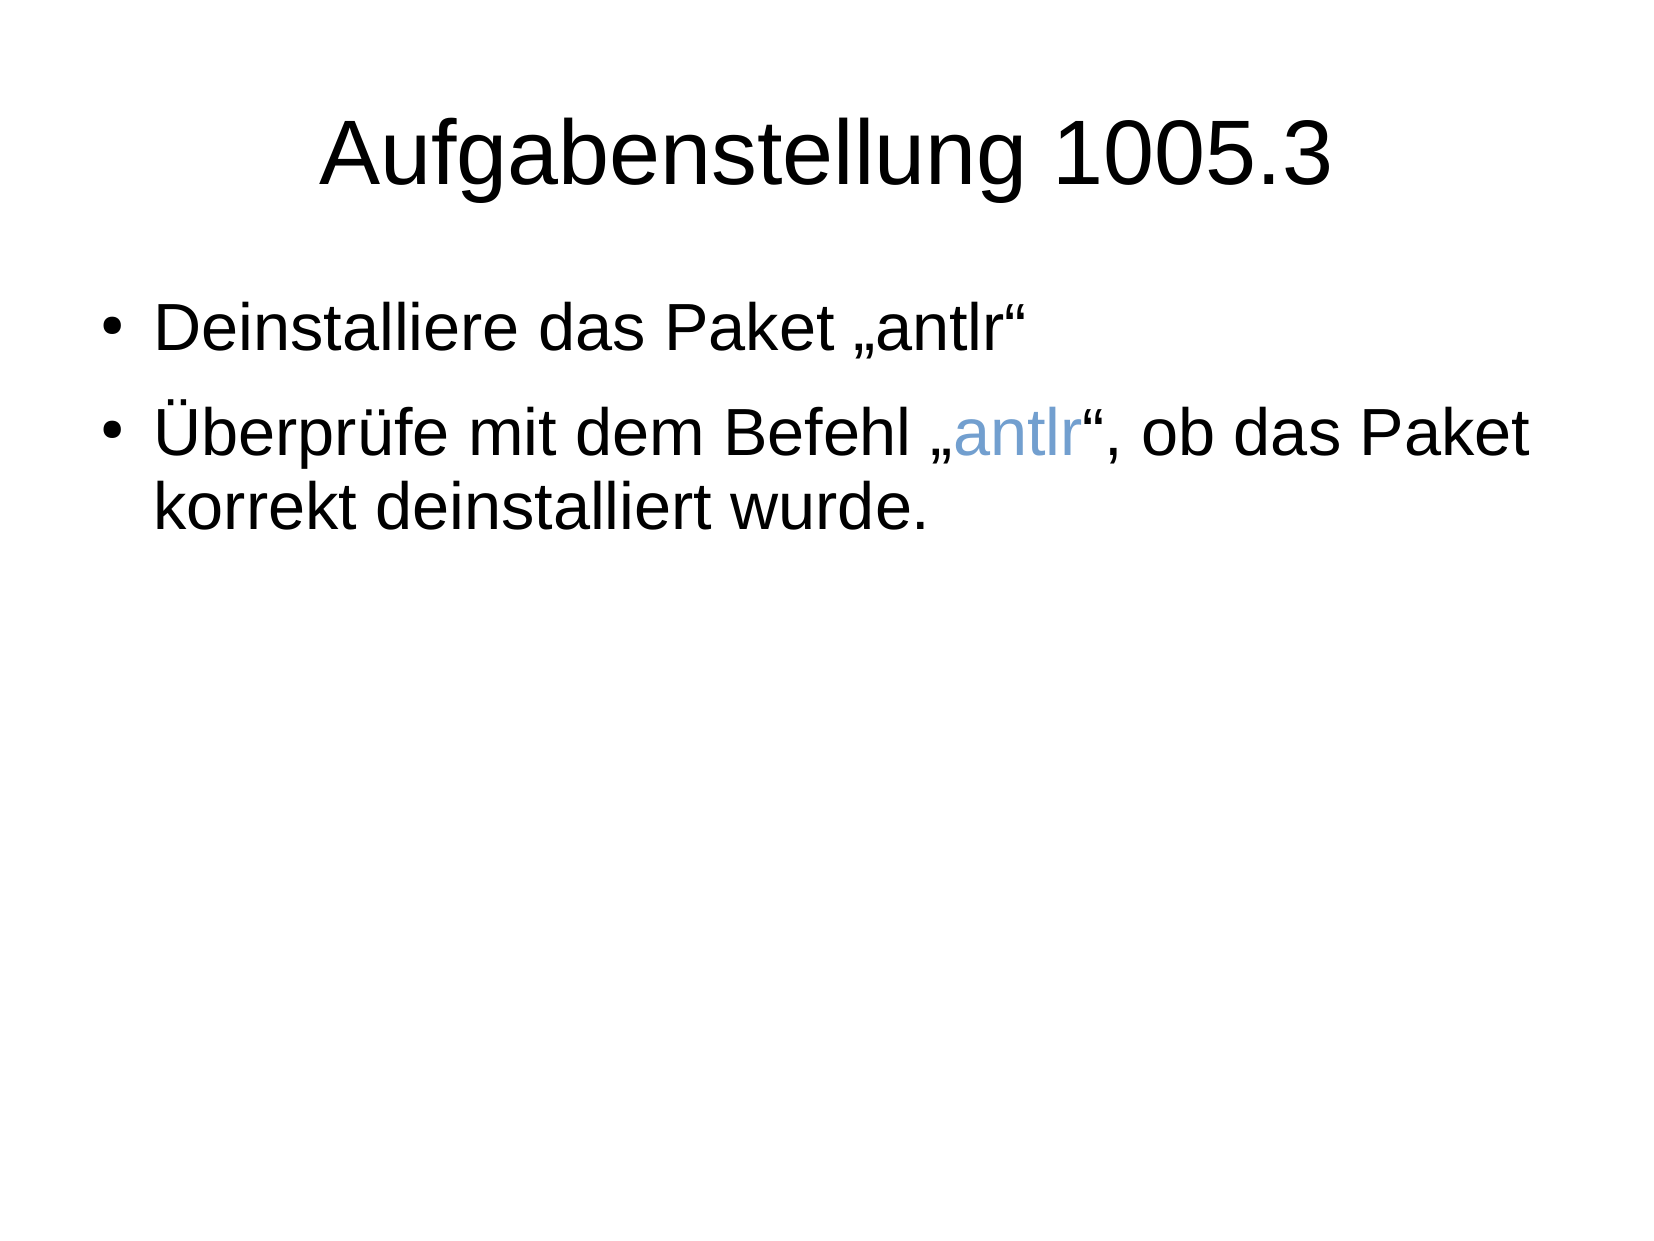

# Aufgabenstellung 1005.3
Deinstalliere das Paket „antlr“
Überprüfe mit dem Befehl „antlr“, ob das Paket korrekt deinstalliert wurde.